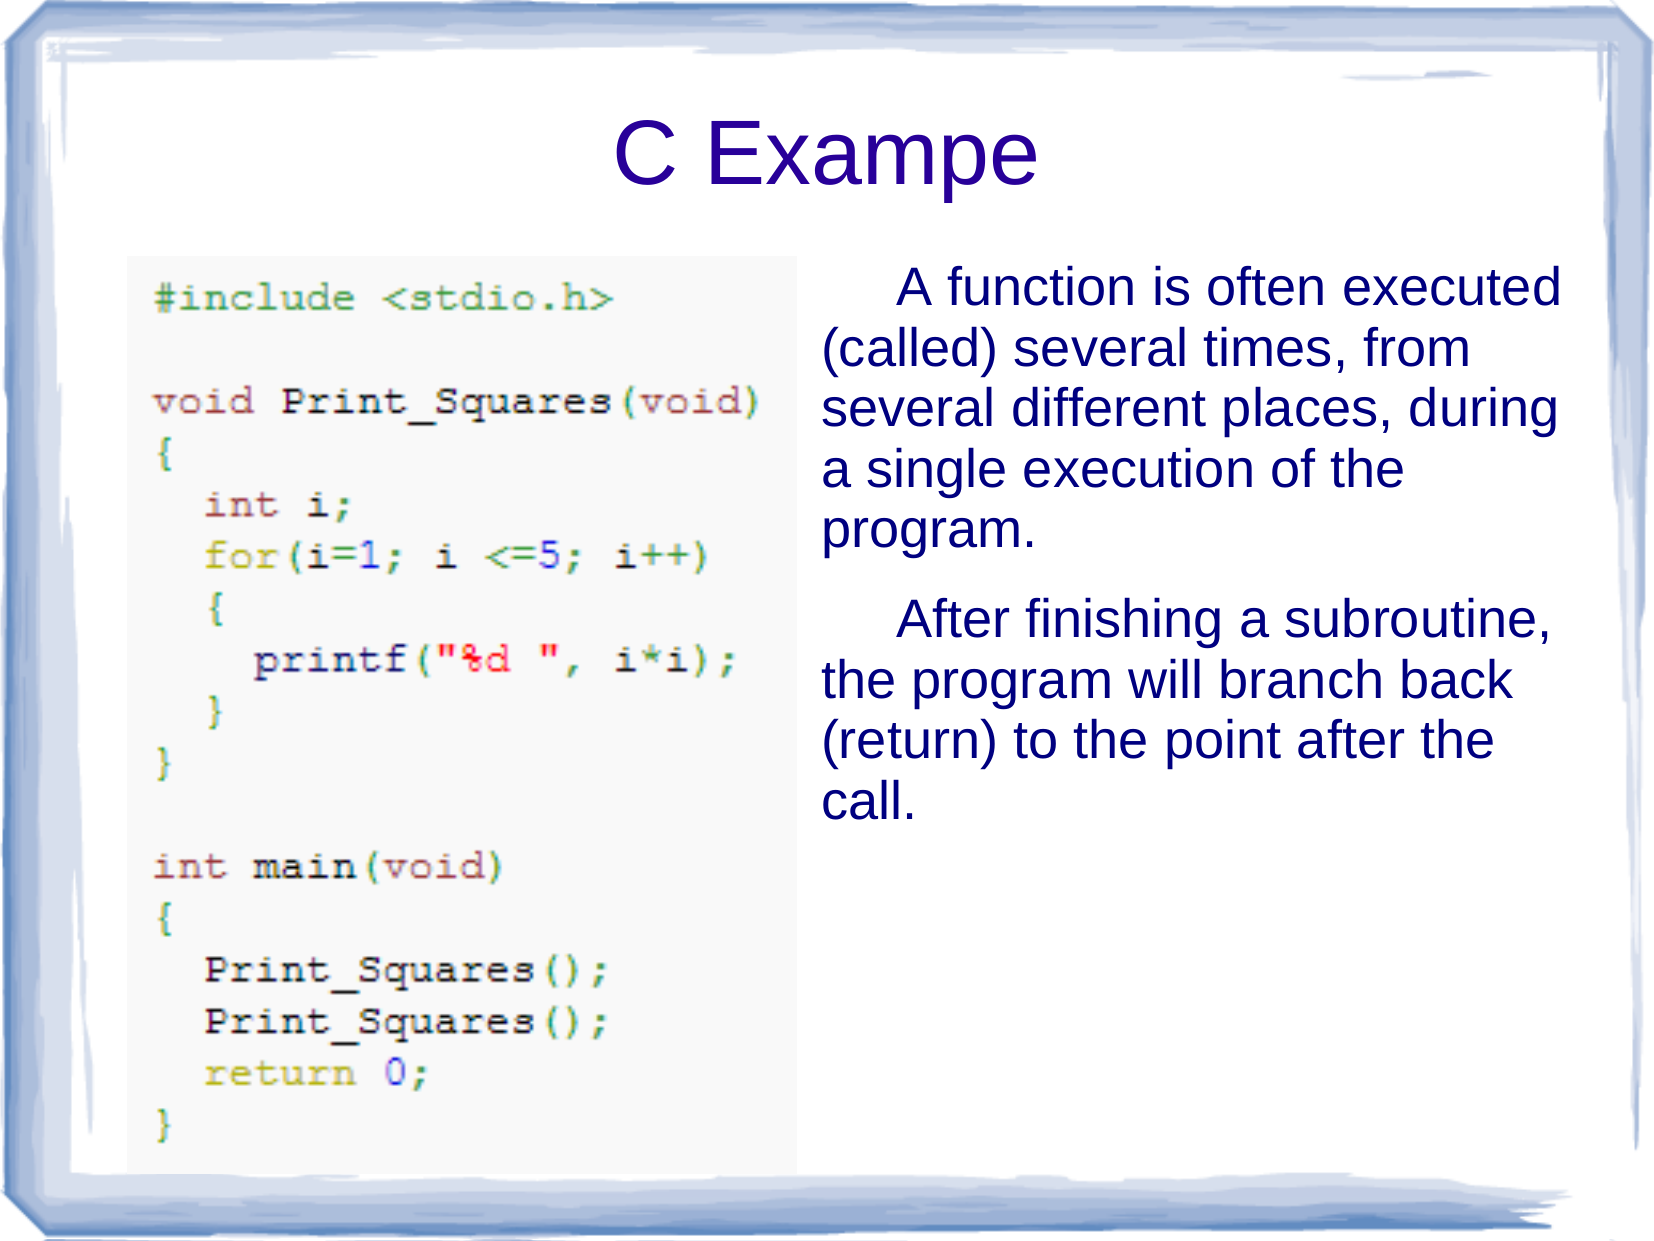

# C Exampe
 A function is often executed (called) several times, from several different places, during a single execution of the program.
 After finishing a subroutine, the program will branch back (return) to the point after the call.